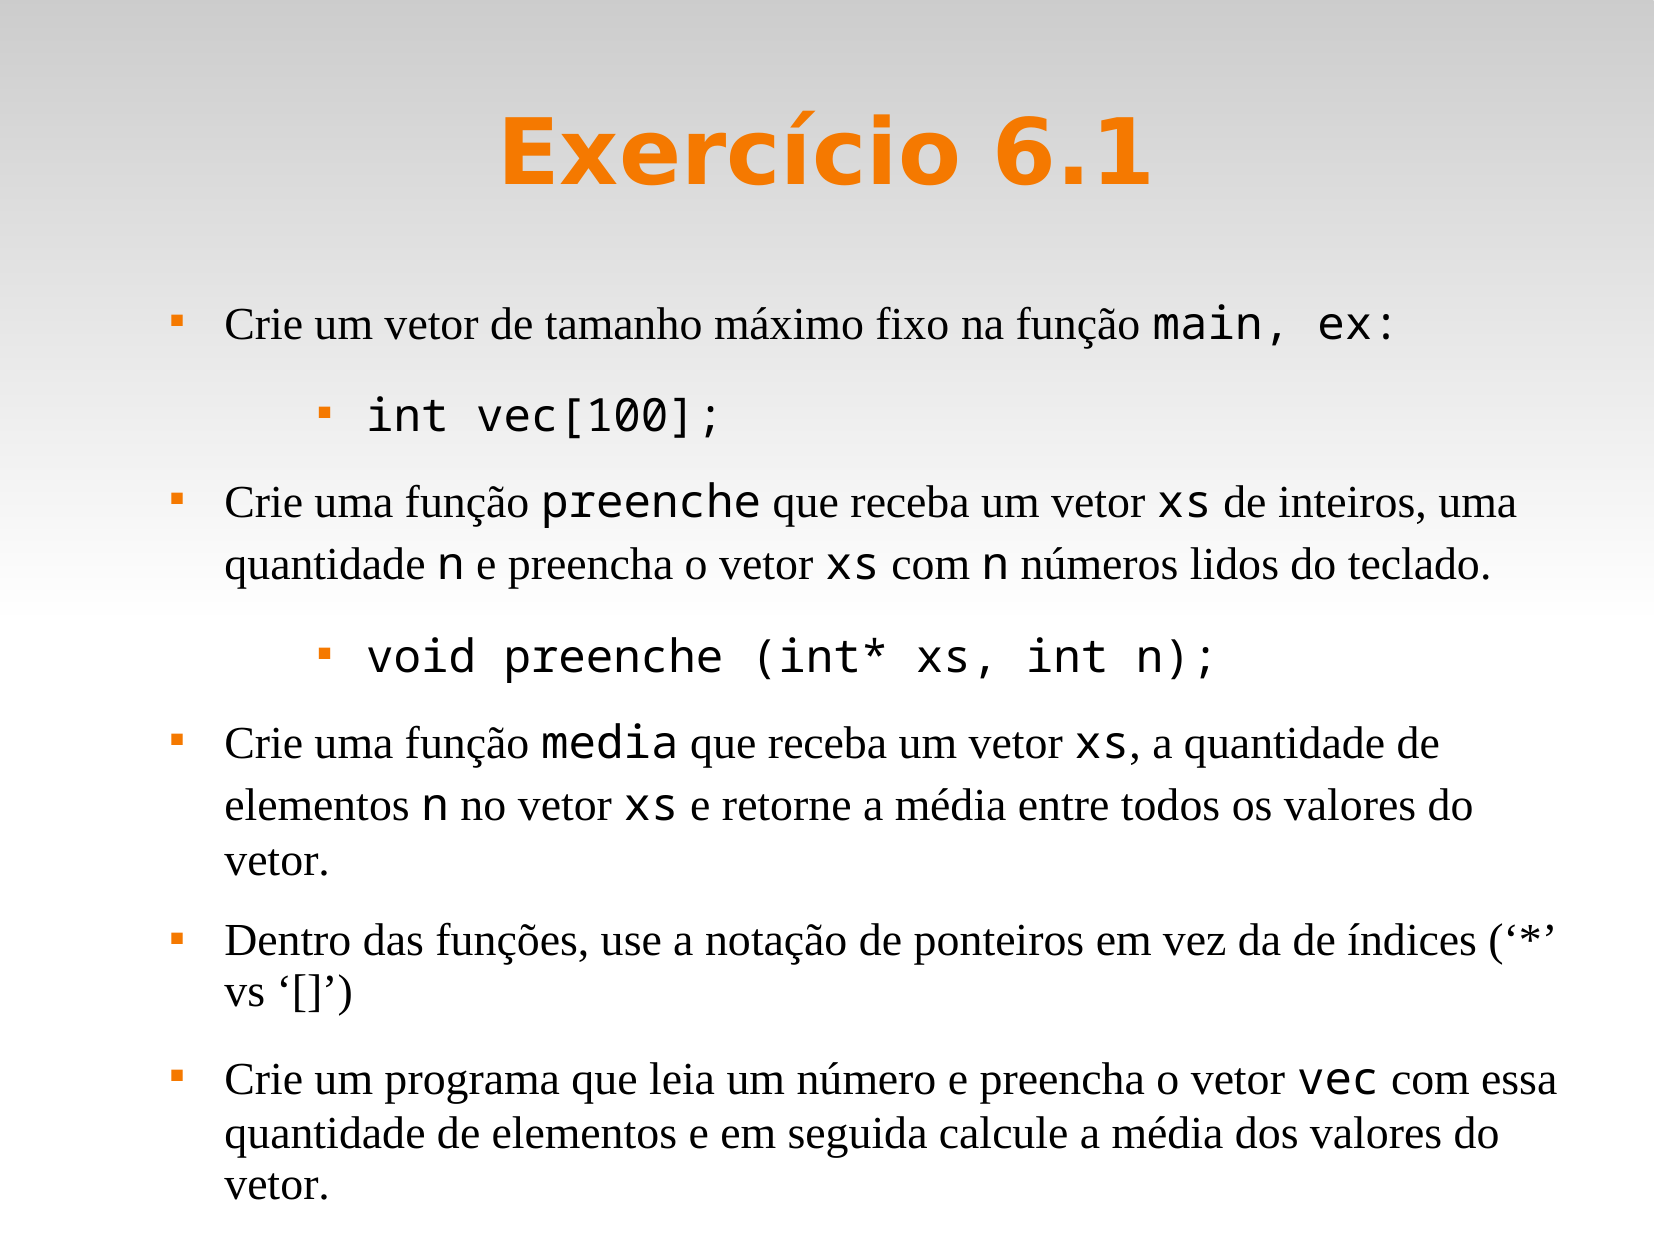

# Exercício 6.1
Crie um vetor de tamanho máximo fixo na função main, ex:
int vec[100];
Crie uma função preenche que receba um vetor xs de inteiros, uma quantidade n e preencha o vetor xs com n números lidos do teclado.
void preenche (int* xs, int n);
Crie uma função media que receba um vetor xs, a quantidade de elementos n no vetor xs e retorne a média entre todos os valores do vetor.
Dentro das funções, use a notação de ponteiros em vez da de índices (‘*’ vs ‘[]’)
Crie um programa que leia um número e preencha o vetor vec com essa quantidade de elementos e em seguida calcule a média dos valores do vetor.